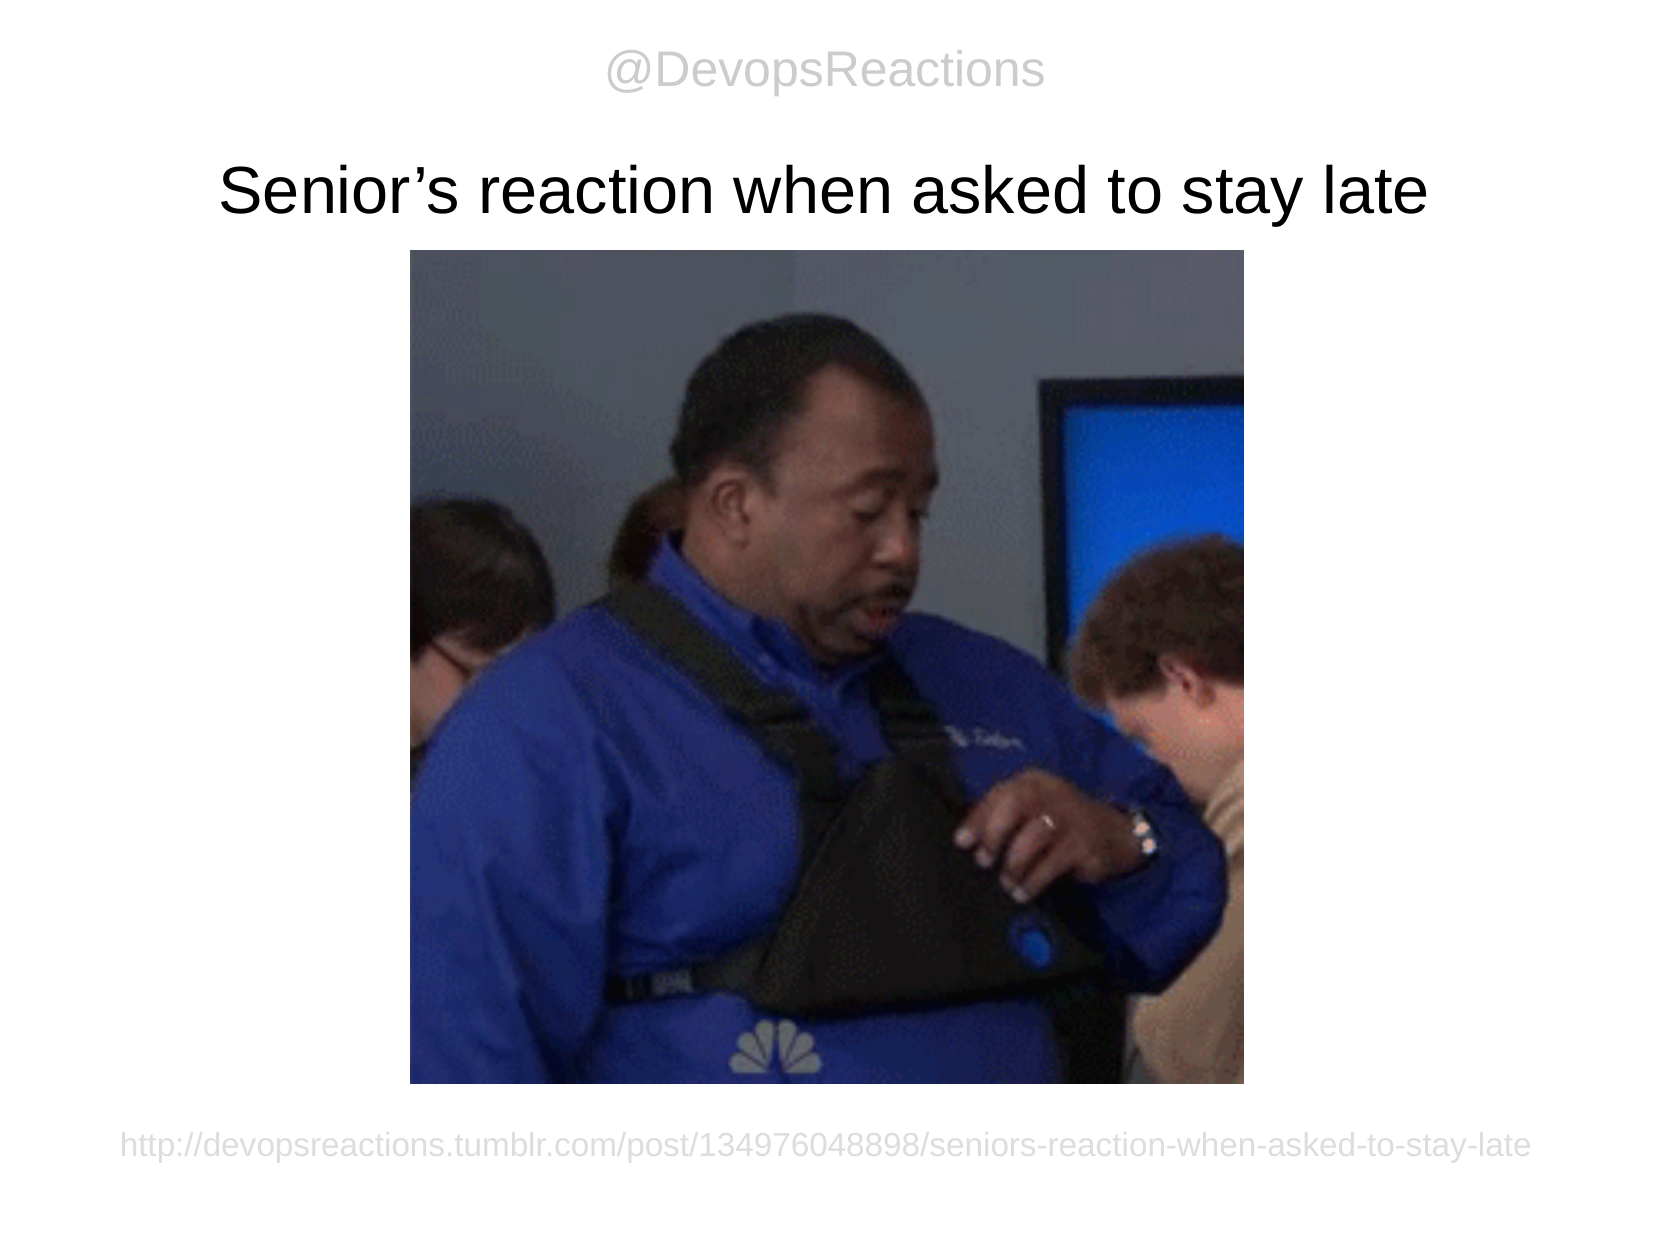

@DevopsReactions
Senior’s reaction when asked to stay late
http://devopsreactions.tumblr.com/post/134976048898/seniors-reaction-when-asked-to-stay-late